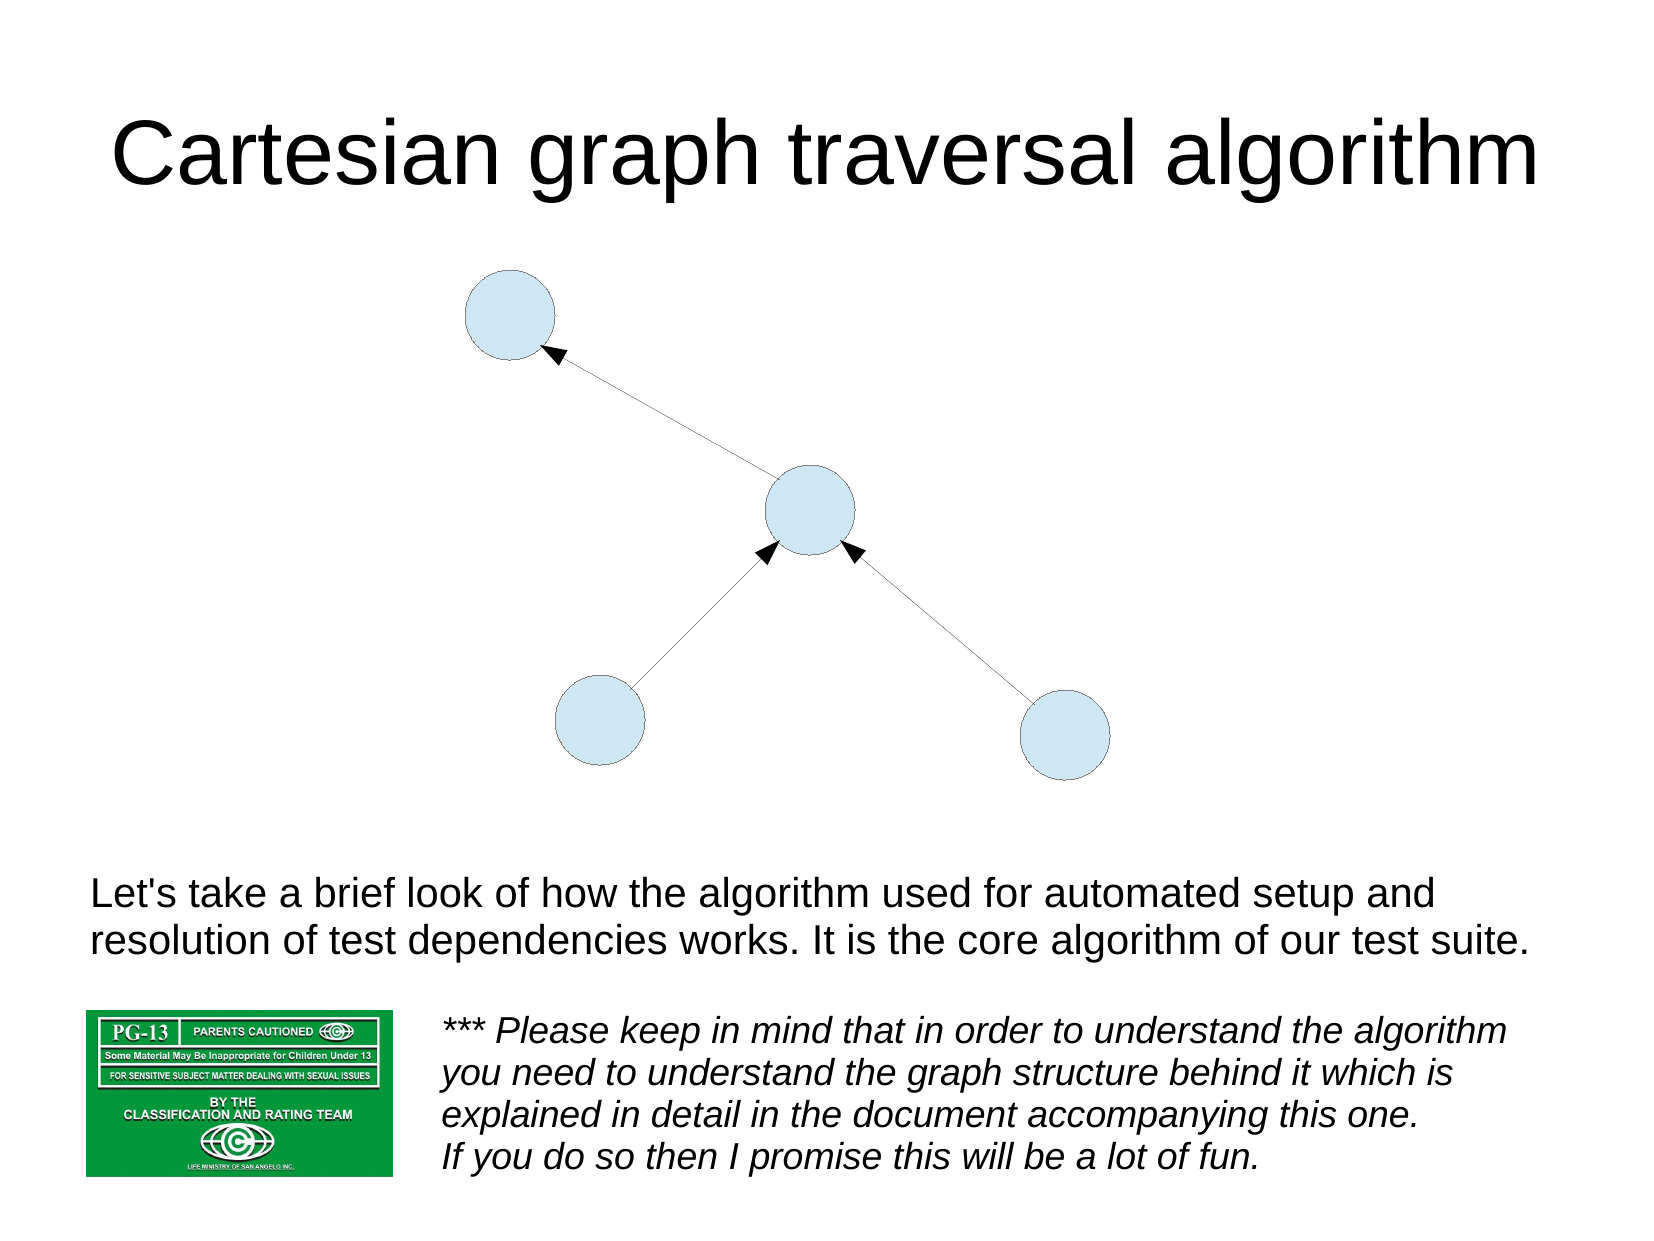

# Cartesian graph traversal algorithm
Let's take a brief look of how the algorithm used for automated setup and resolution of test dependencies works. It is the core algorithm of our test suite.
*** Please keep in mind that in order to understand the algorithm
you need to understand the graph structure behind it which is
explained in detail in the document accompanying this one.
If you do so then I promise this will be a lot of fun.